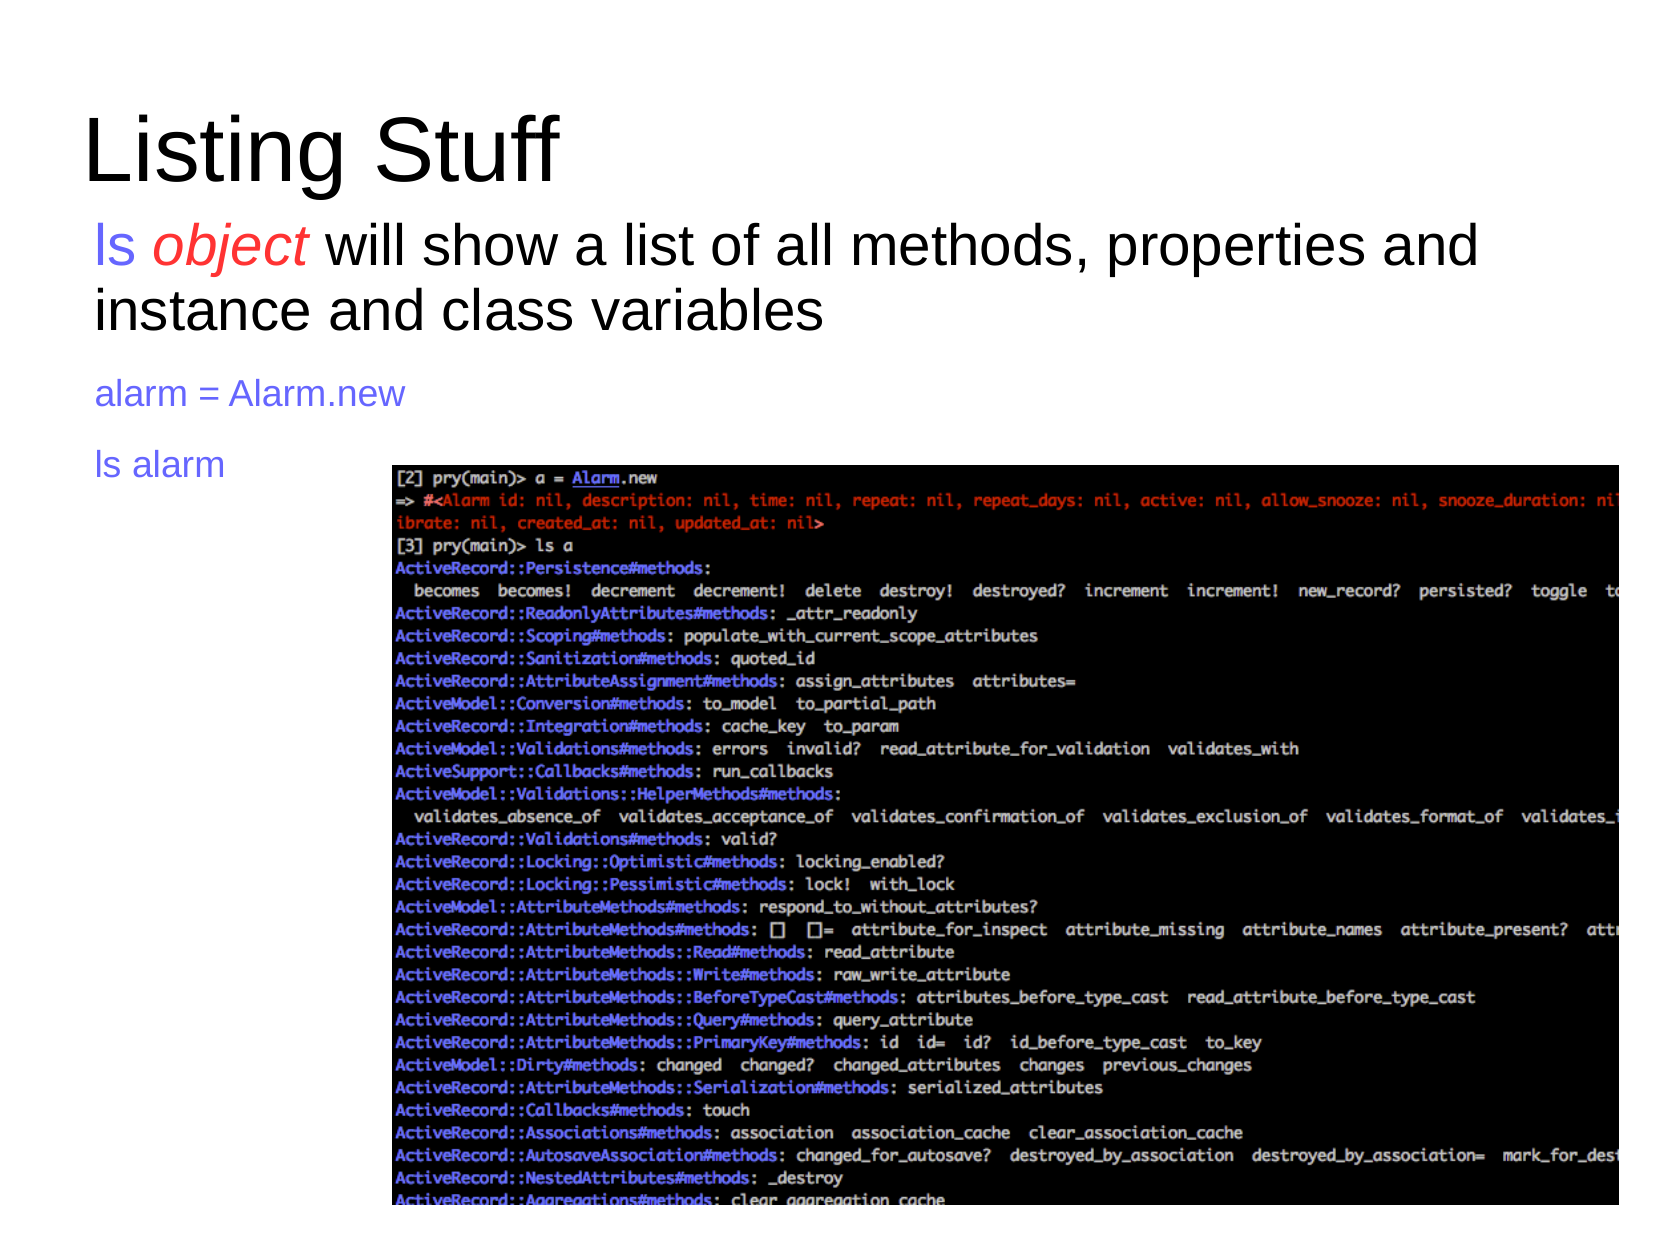

# Listing Stuff
ls object will show a list of all methods, properties and instance and class variables
alarm = Alarm.new
ls alarm